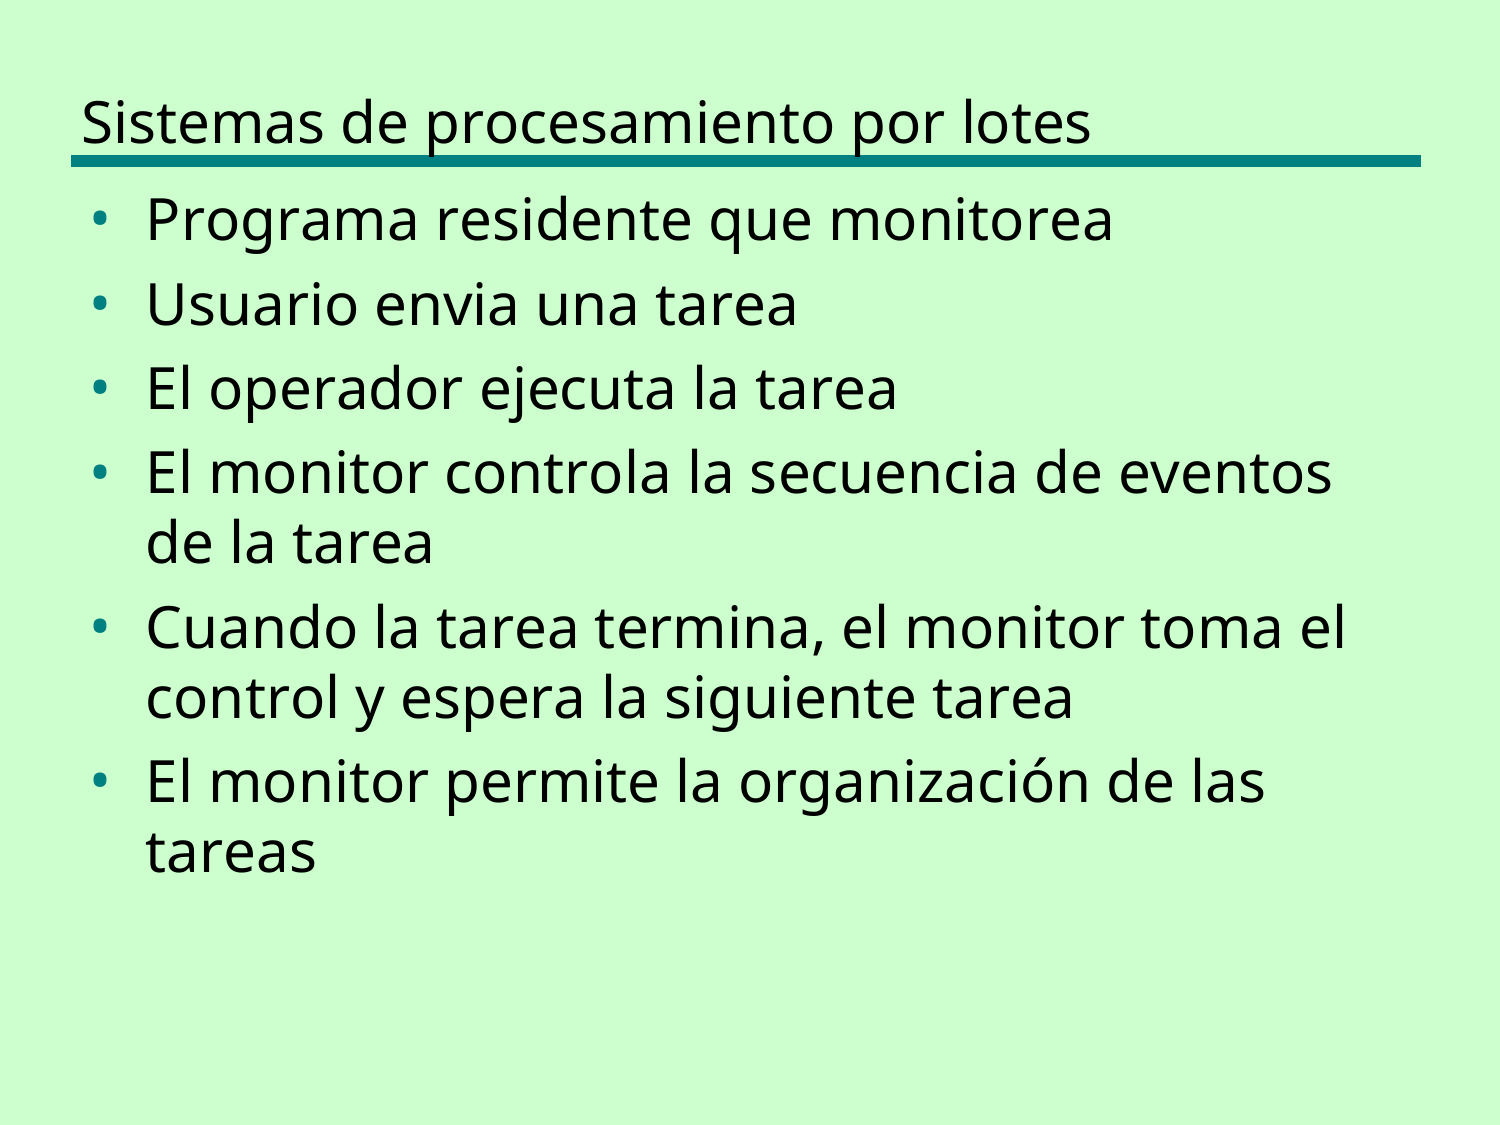

# Sistemas de procesamiento por lotes
Programa residente que monitorea
Usuario envia una tarea
El operador ejecuta la tarea
El monitor controla la secuencia de eventos de la tarea
Cuando la tarea termina, el monitor toma el control y espera la siguiente tarea
El monitor permite la organización de las tareas